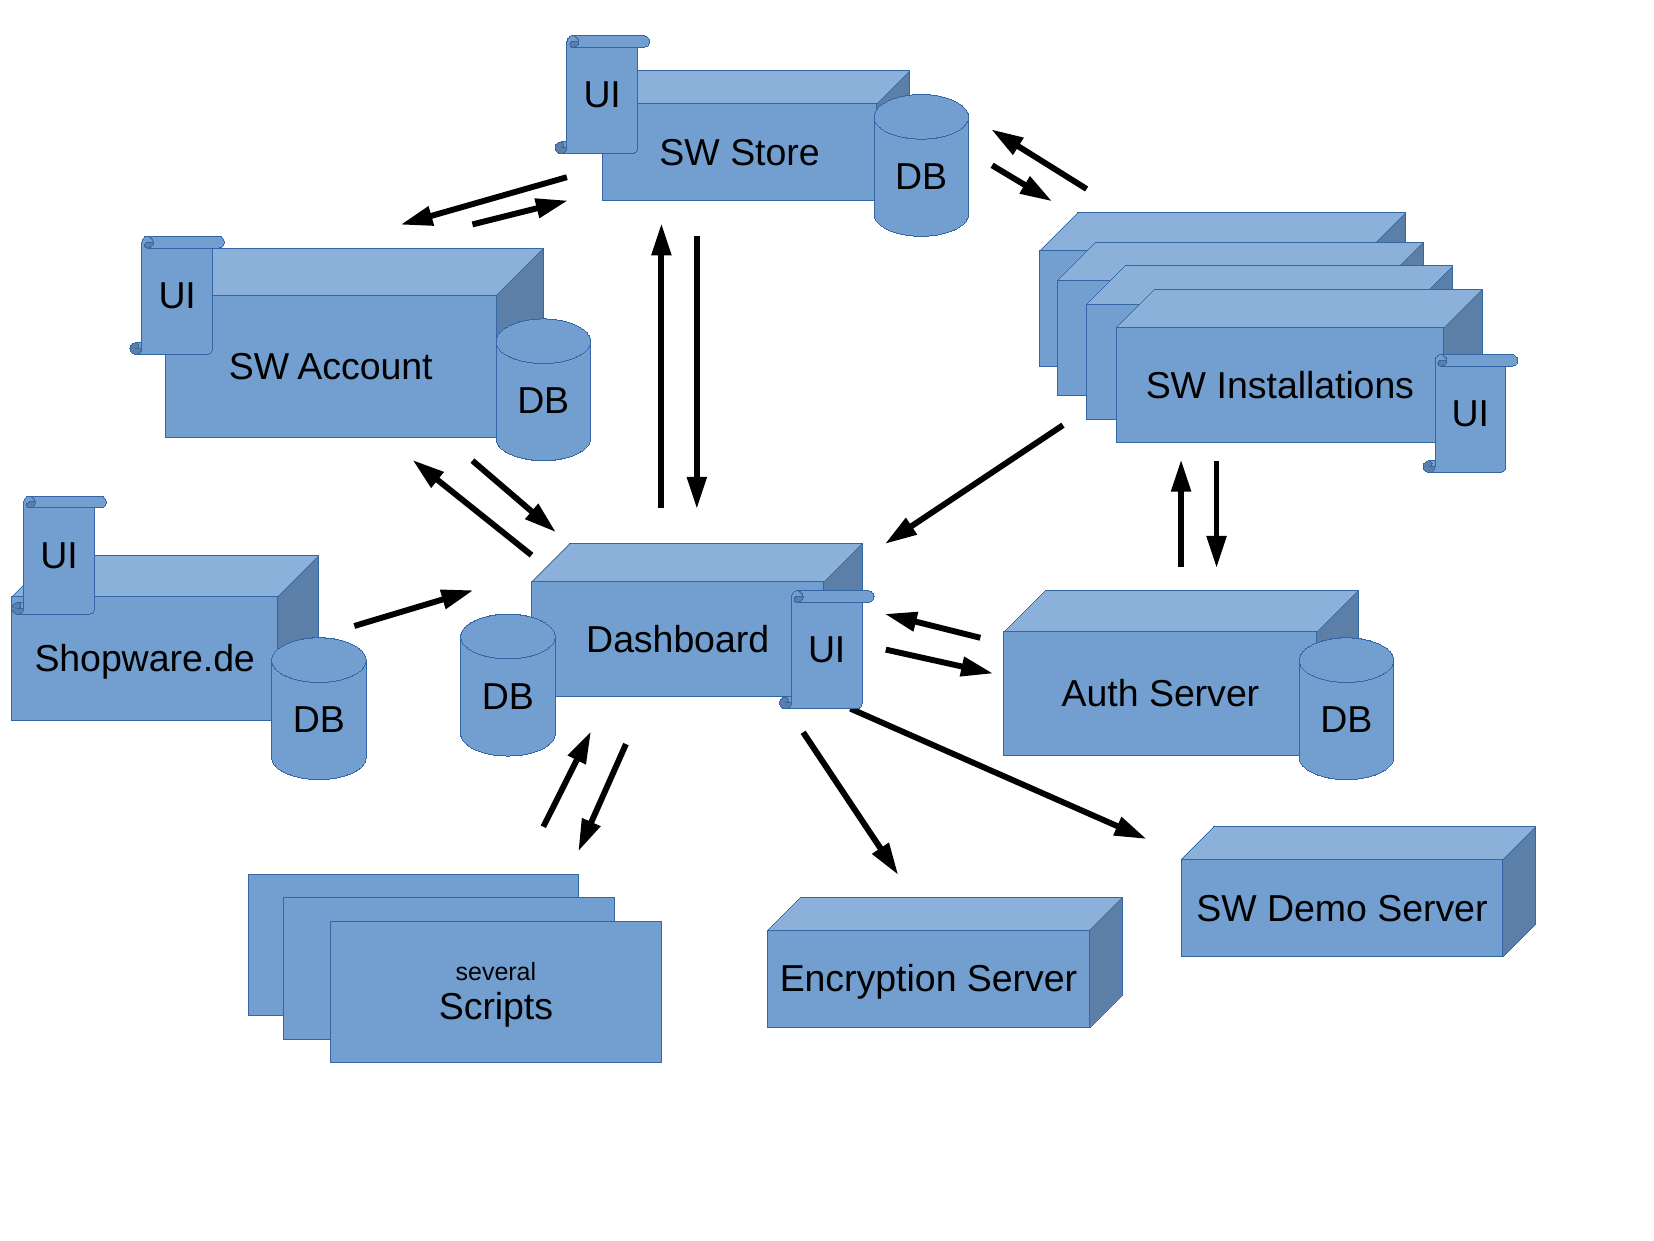

UI
SW Store
DB
External System
UI
External System
SW Account
External System
SW Installations
DB
UI
UI
Dashboard
Shopware.de
UI
Auth Server
DB
DB
DB
SW Demo Server
Scripts
Scripts
Encryption Server
several
Scripts